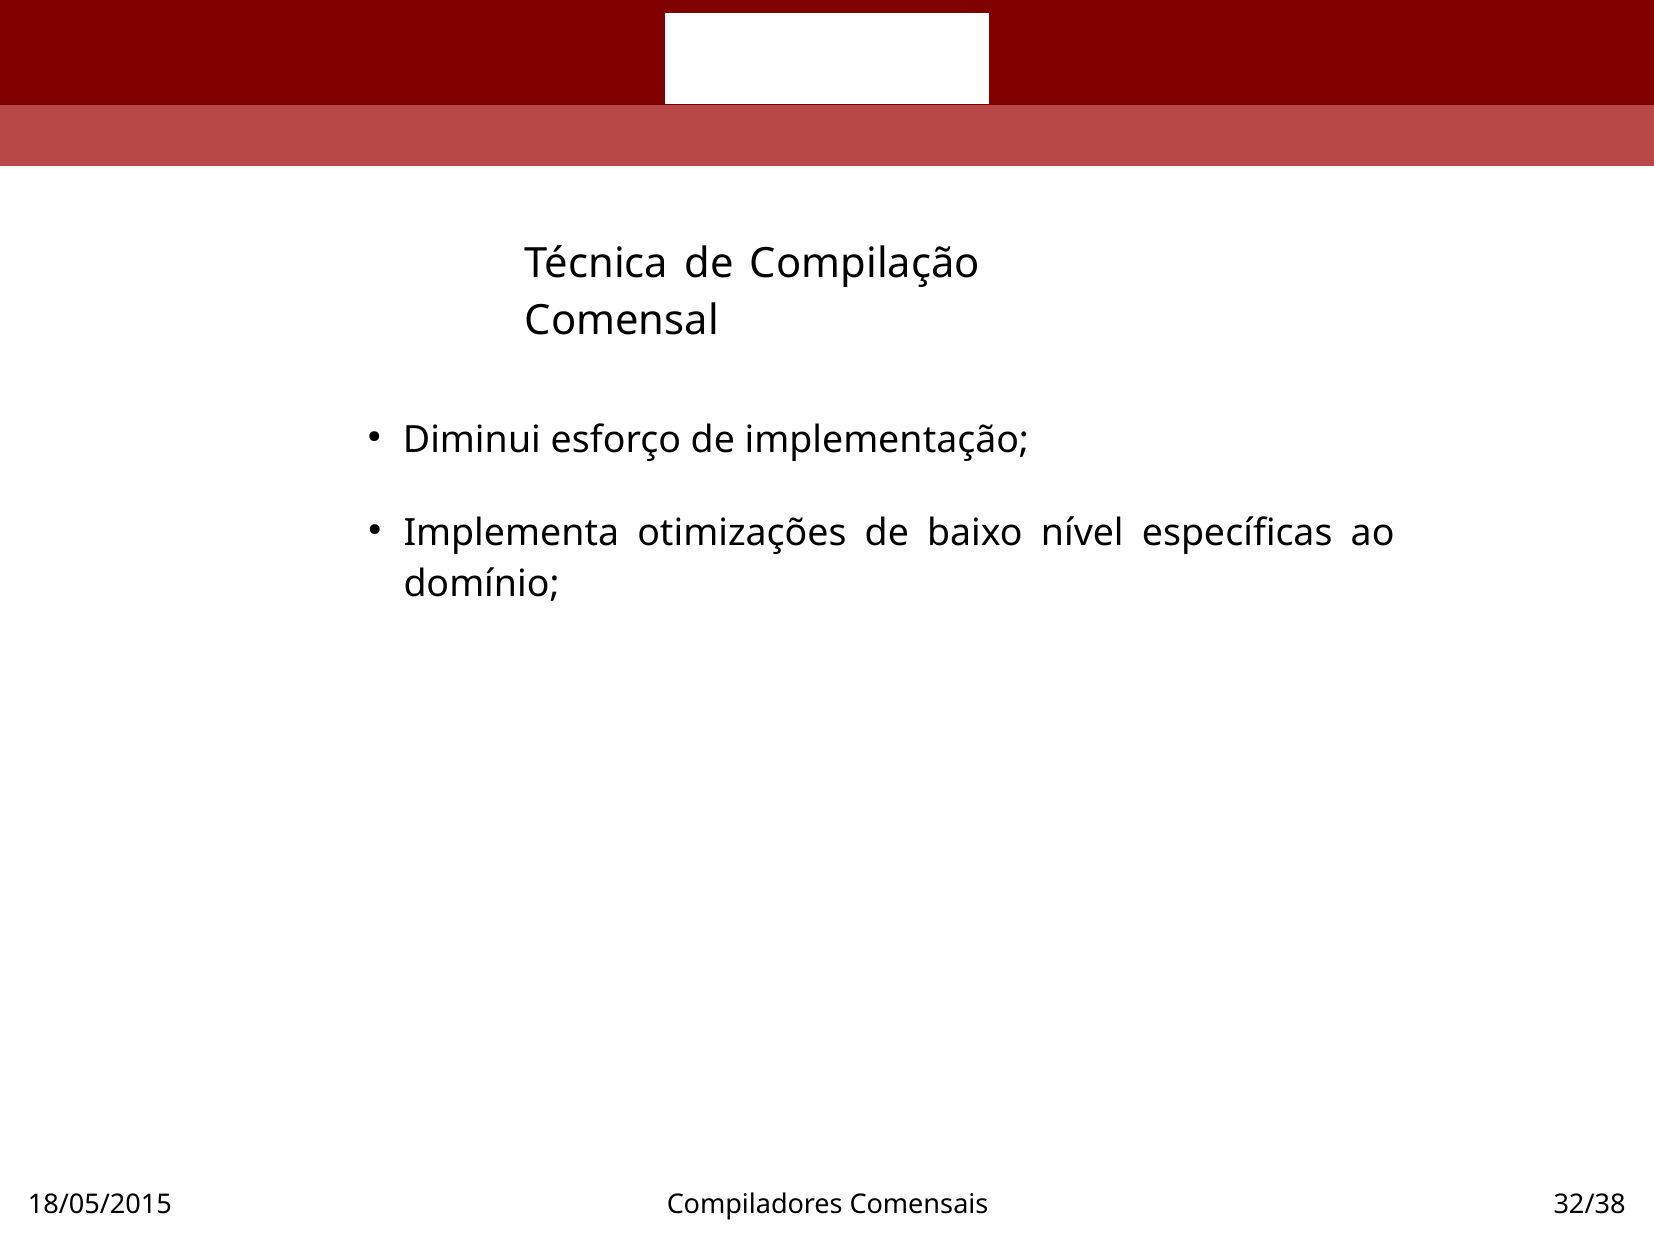

# Conclusão
Técnica de Compilação Comensal
Diminui esforço de implementação;
Implementa otimizações de baixo nível específicas ao domínio;
32